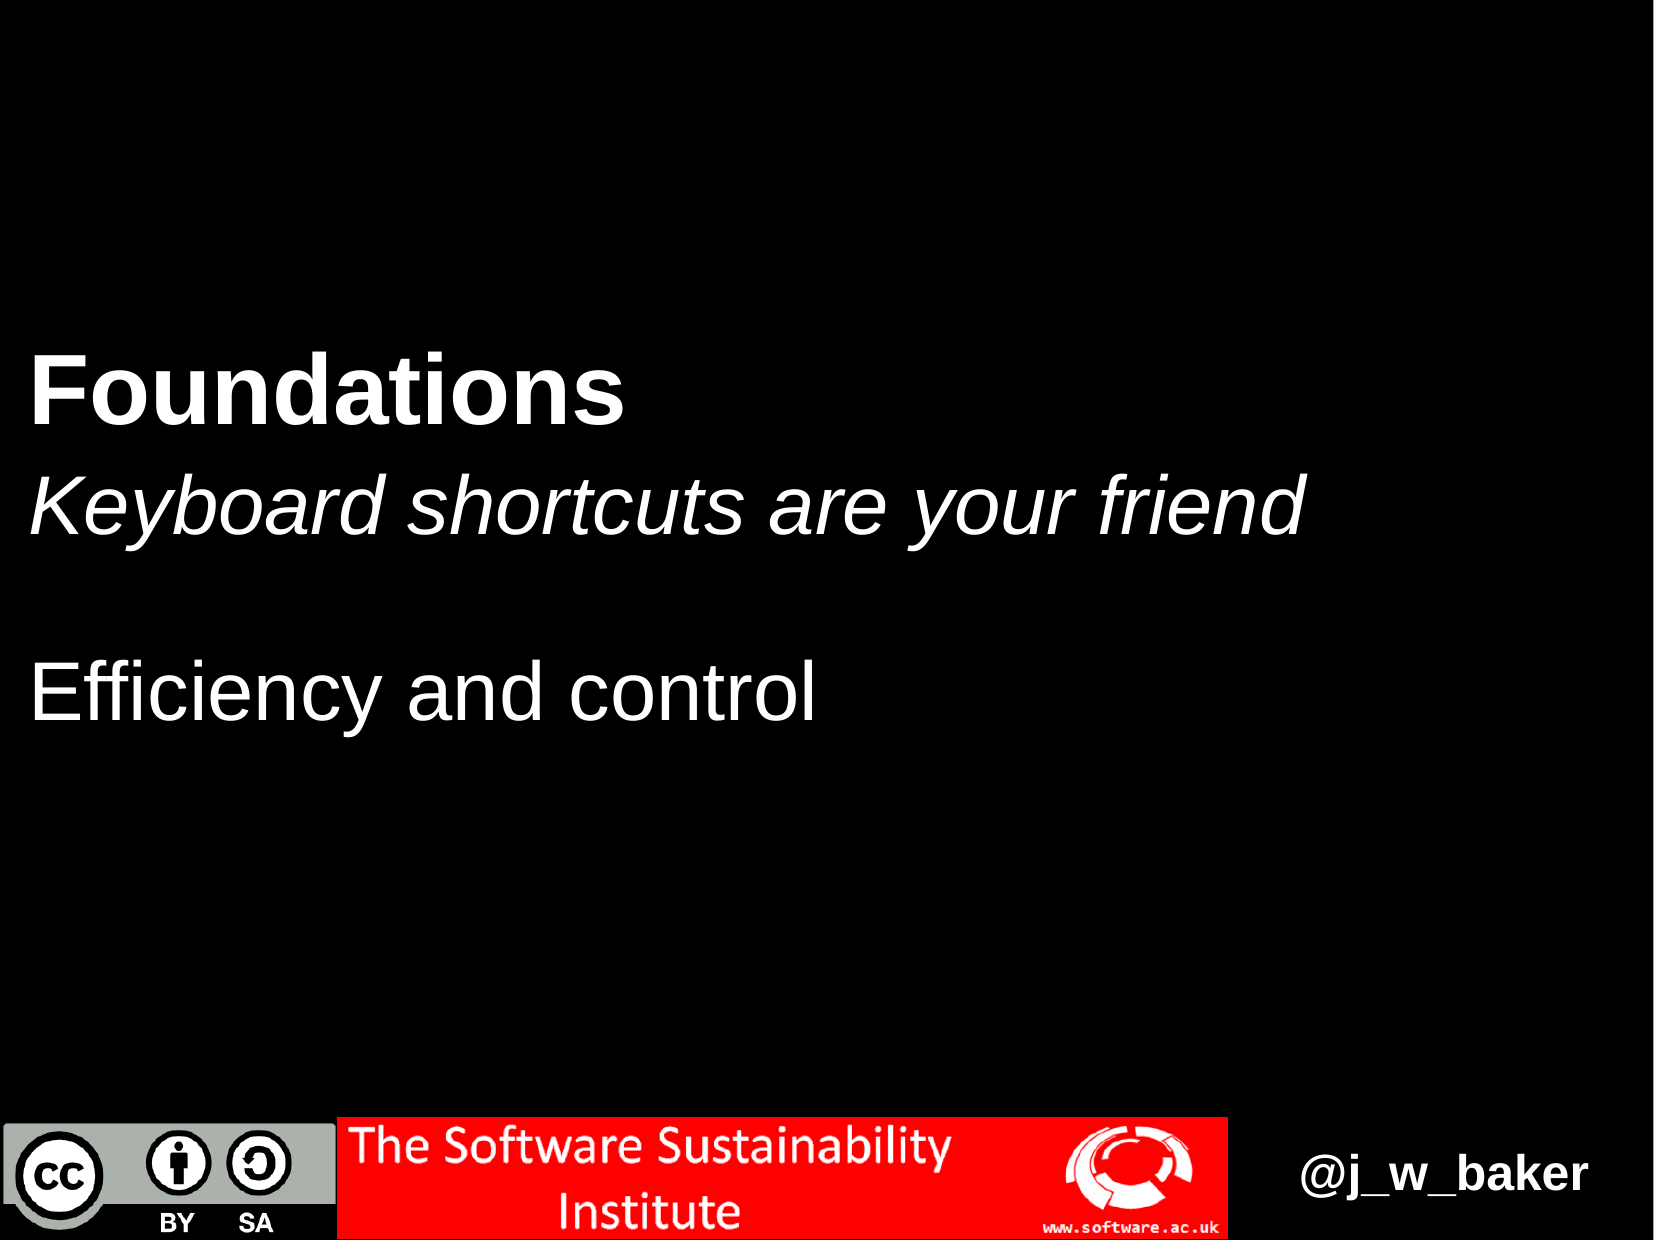

Foundations
Keyboard shortcuts are your friend
Efficiency and control
@j_w_baker